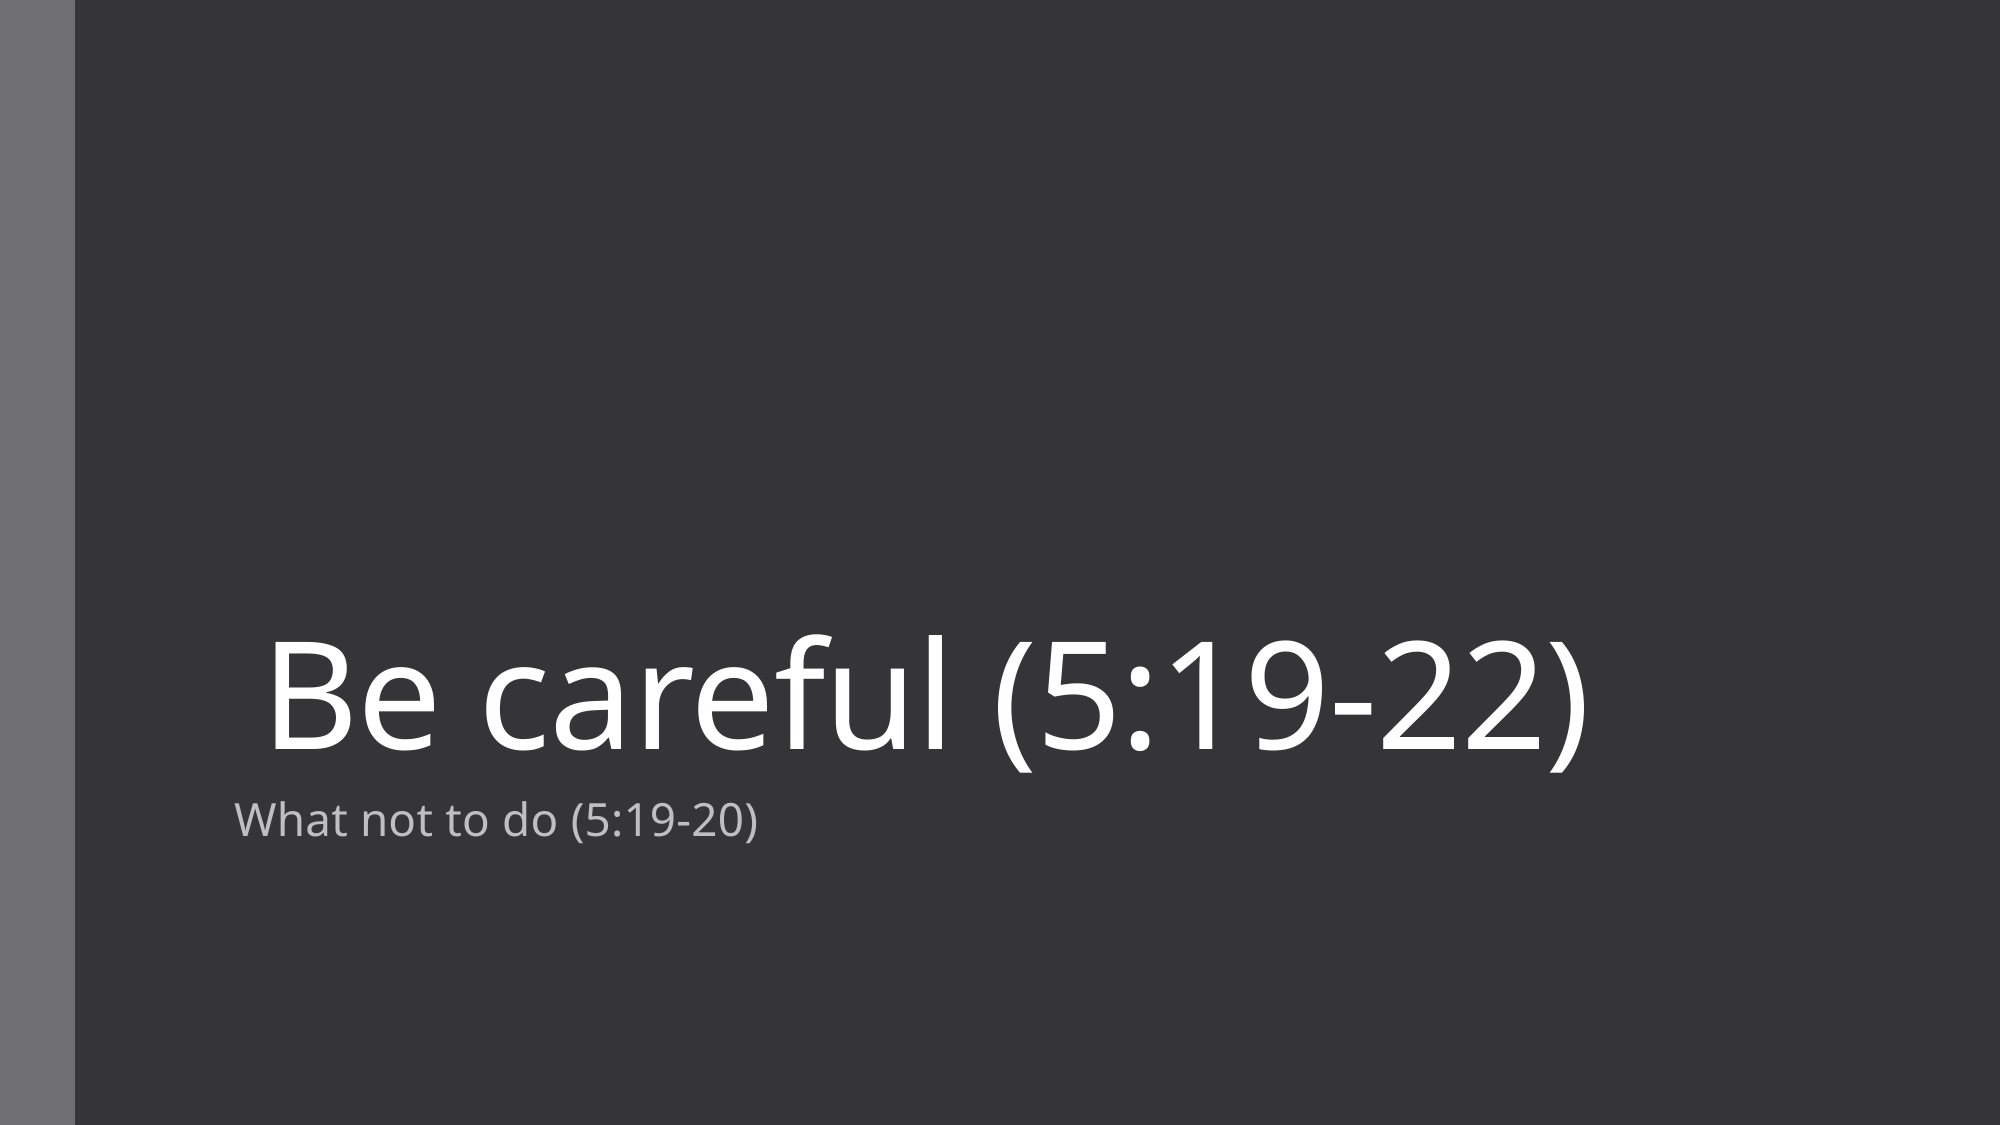

# Be careful (5:19-22)
 What not to do (5:19-20)